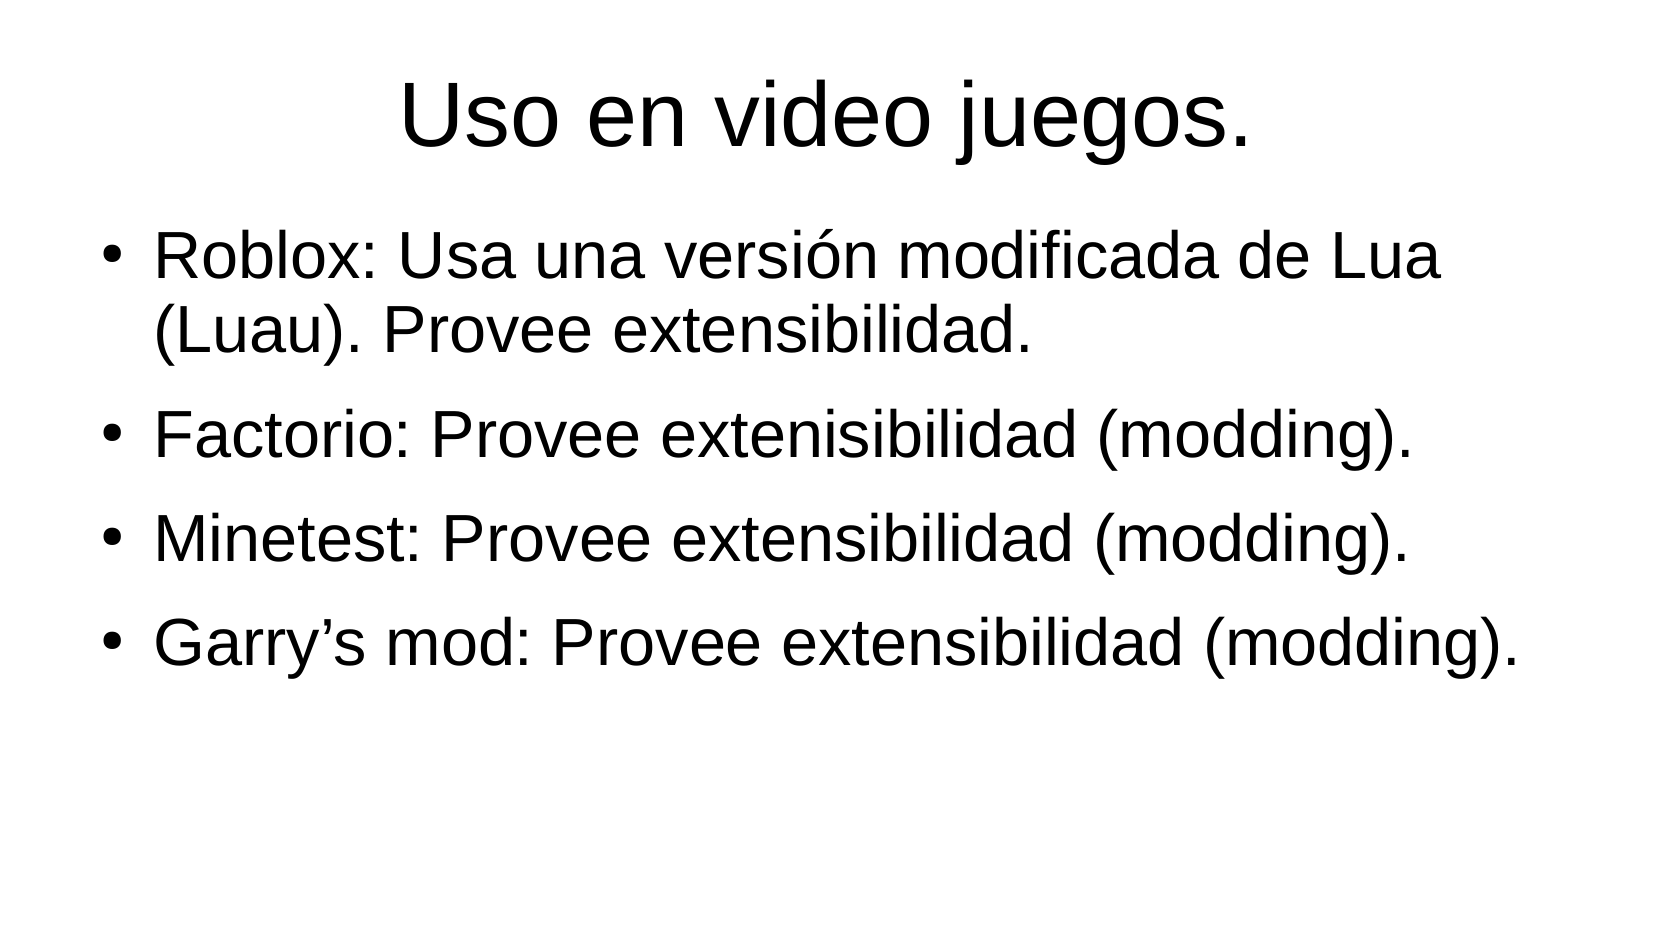

# Uso en video juegos.
Roblox: Usa una versión modificada de Lua (Luau). Provee extensibilidad.
Factorio: Provee extenisibilidad (modding).
Minetest: Provee extensibilidad (modding).
Garry’s mod: Provee extensibilidad (modding).